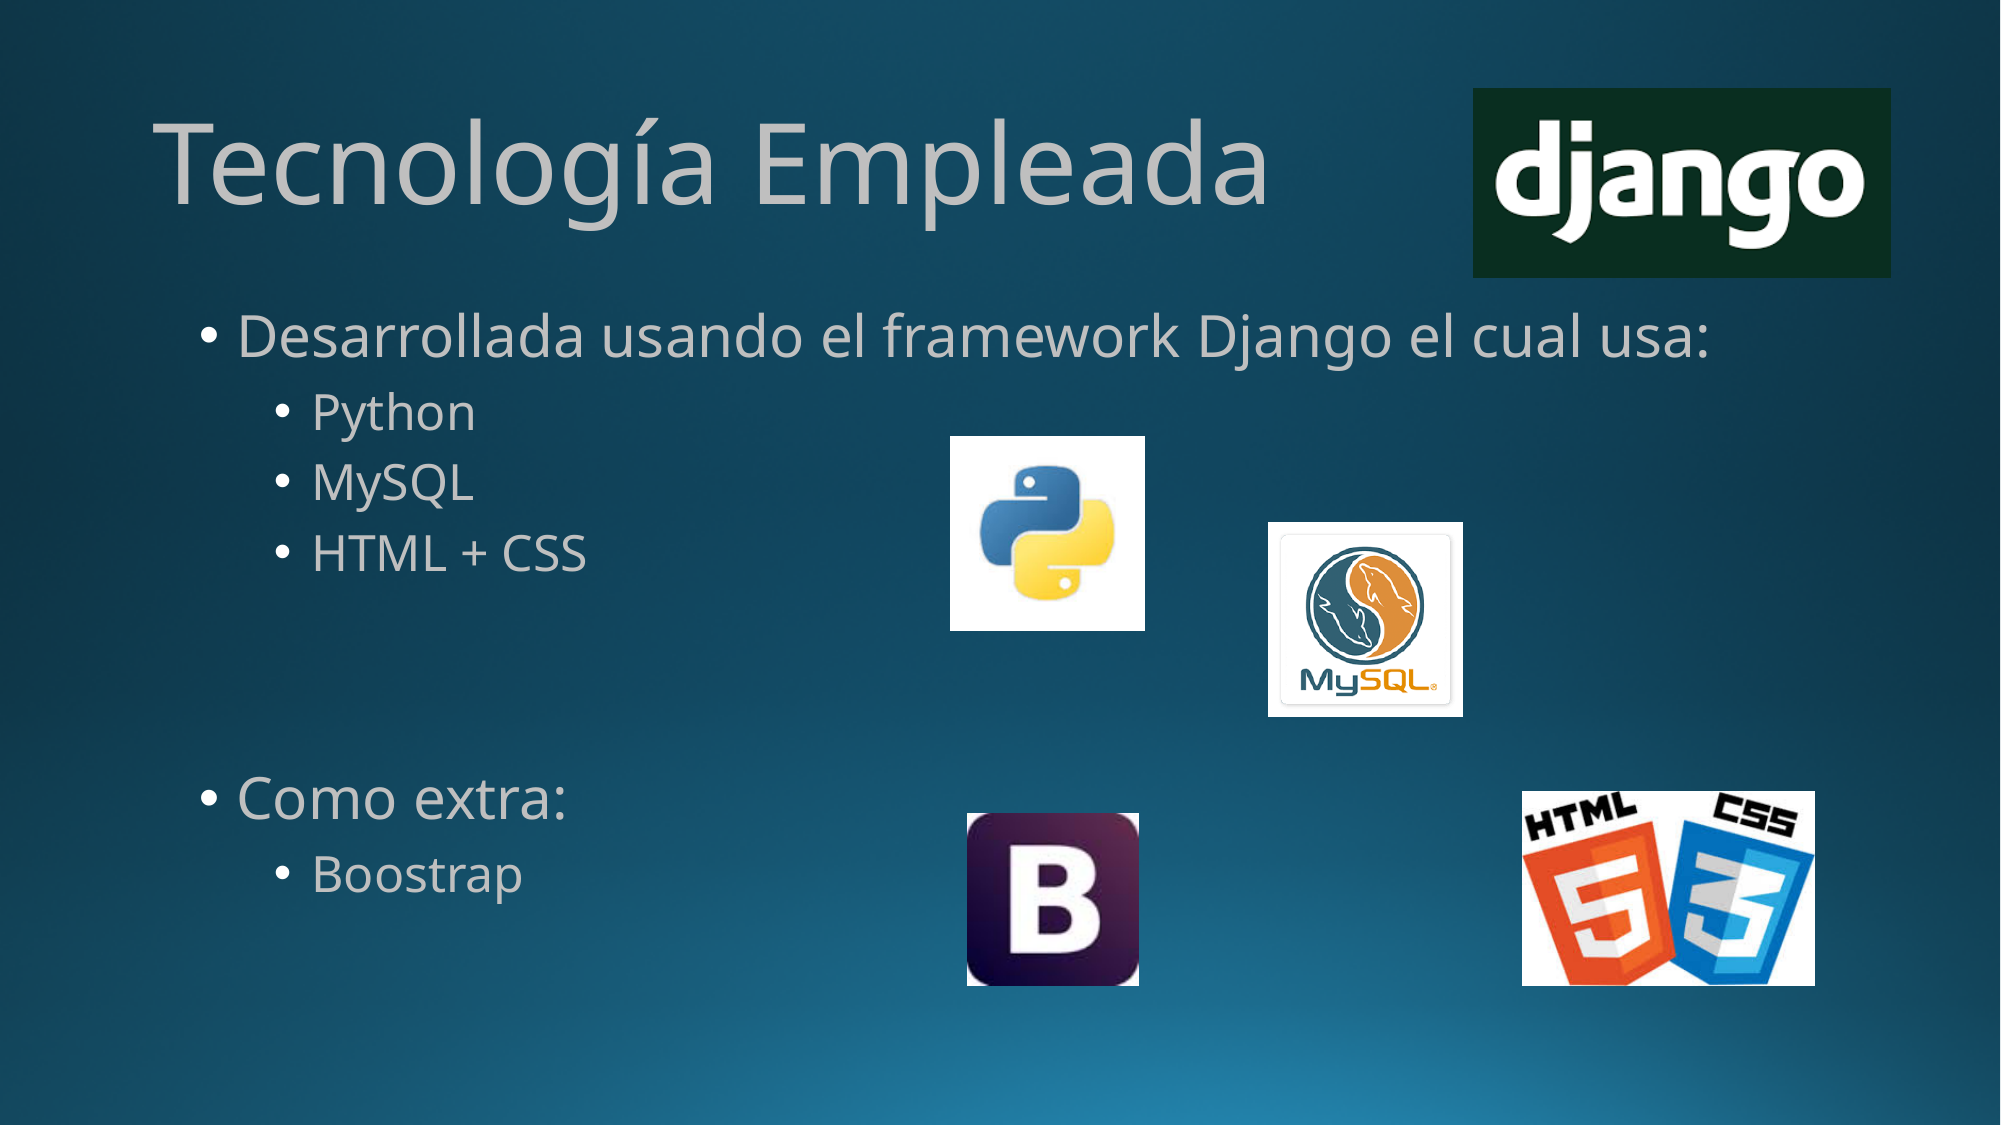

# Tecnología Empleada
Desarrollada usando el framework Django el cual usa:
Python
MySQL
HTML + CSS
Como extra:
Boostrap